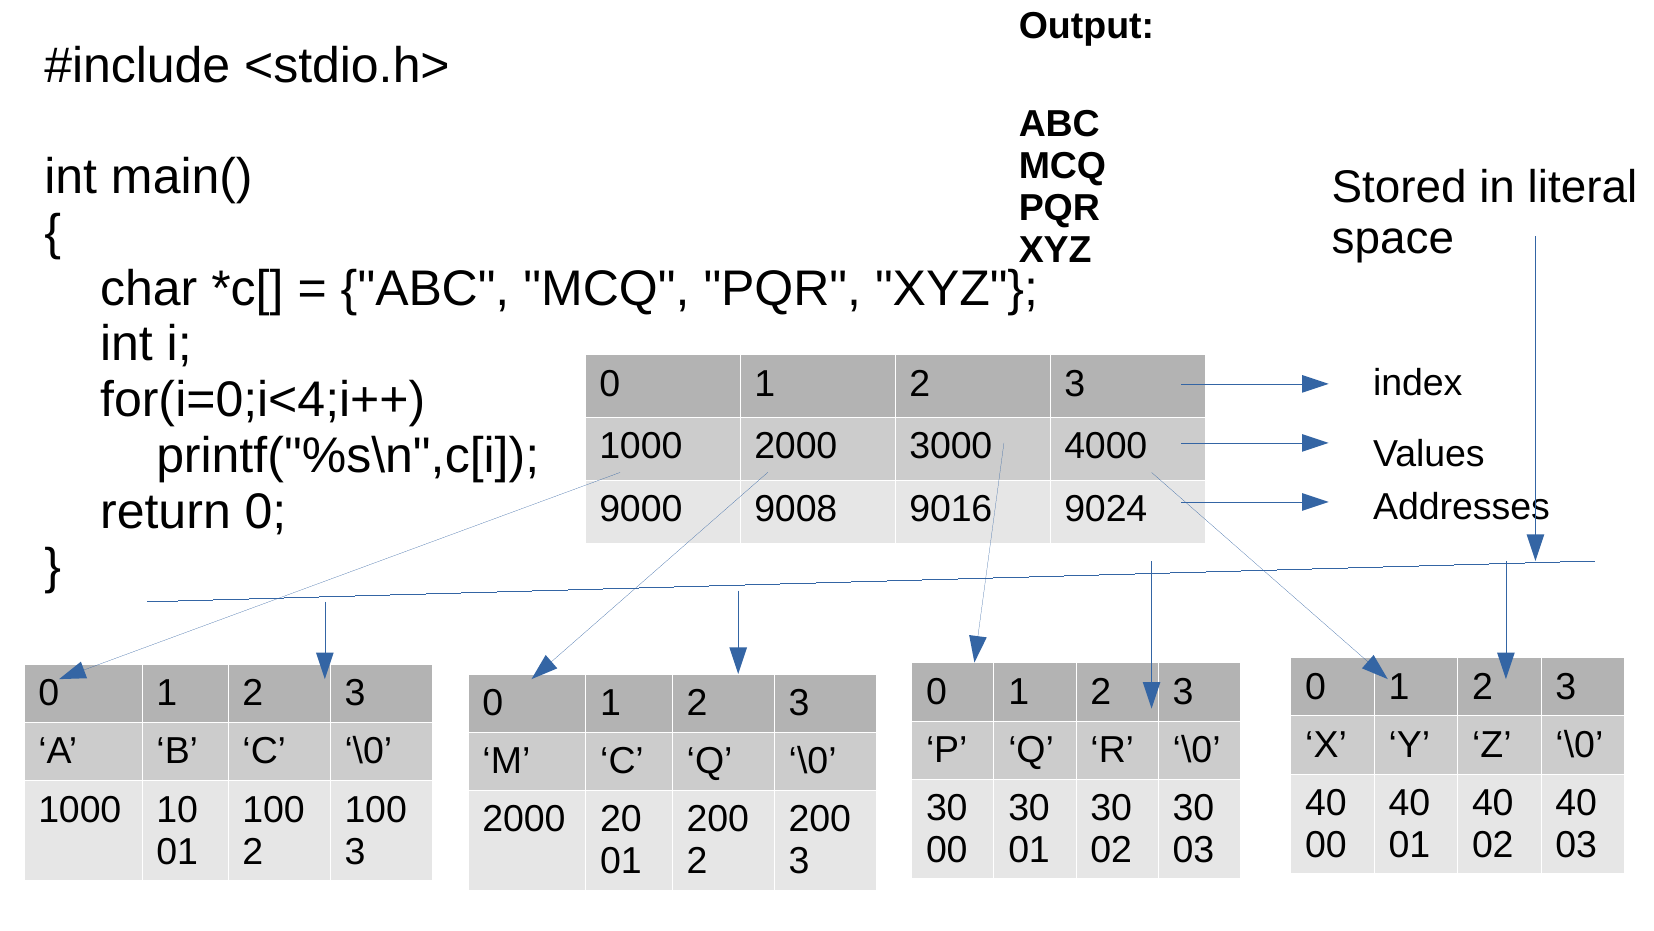

Output:
ABC
MCQ
PQR
XYZ
#include <stdio.h>
int main()
{
 char *c[] = {"ABC", "MCQ", "PQR", "XYZ"};
 int i;
 for(i=0;i<4;i++)
 printf("%s\n",c[i]);
 return 0;
}
Stored in literal space
| 0 | 1 | 2 | 3 |
| --- | --- | --- | --- |
| 1000 | 2000 | 3000 | 4000 |
| 9000 | 9008 | 9016 | 9024 |
index
Values
Addresses
| 0 | 1 | 2 | 3 |
| --- | --- | --- | --- |
| ‘X’ | ‘Y’ | ‘Z’ | ‘\0’ |
| 4000 | 4001 | 4002 | 4003 |
| 0 | 1 | 2 | 3 |
| --- | --- | --- | --- |
| ‘P’ | ‘Q’ | ‘R’ | ‘\0’ |
| 3000 | 3001 | 3002 | 3003 |
| 0 | 1 | 2 | 3 |
| --- | --- | --- | --- |
| ‘A’ | ‘B’ | ‘C’ | ‘\0’ |
| 1000 | 1001 | 1002 | 1003 |
| 0 | 1 | 2 | 3 |
| --- | --- | --- | --- |
| ‘M’ | ‘C’ | ‘Q’ | ‘\0’ |
| 2000 | 2001 | 2002 | 2003 |